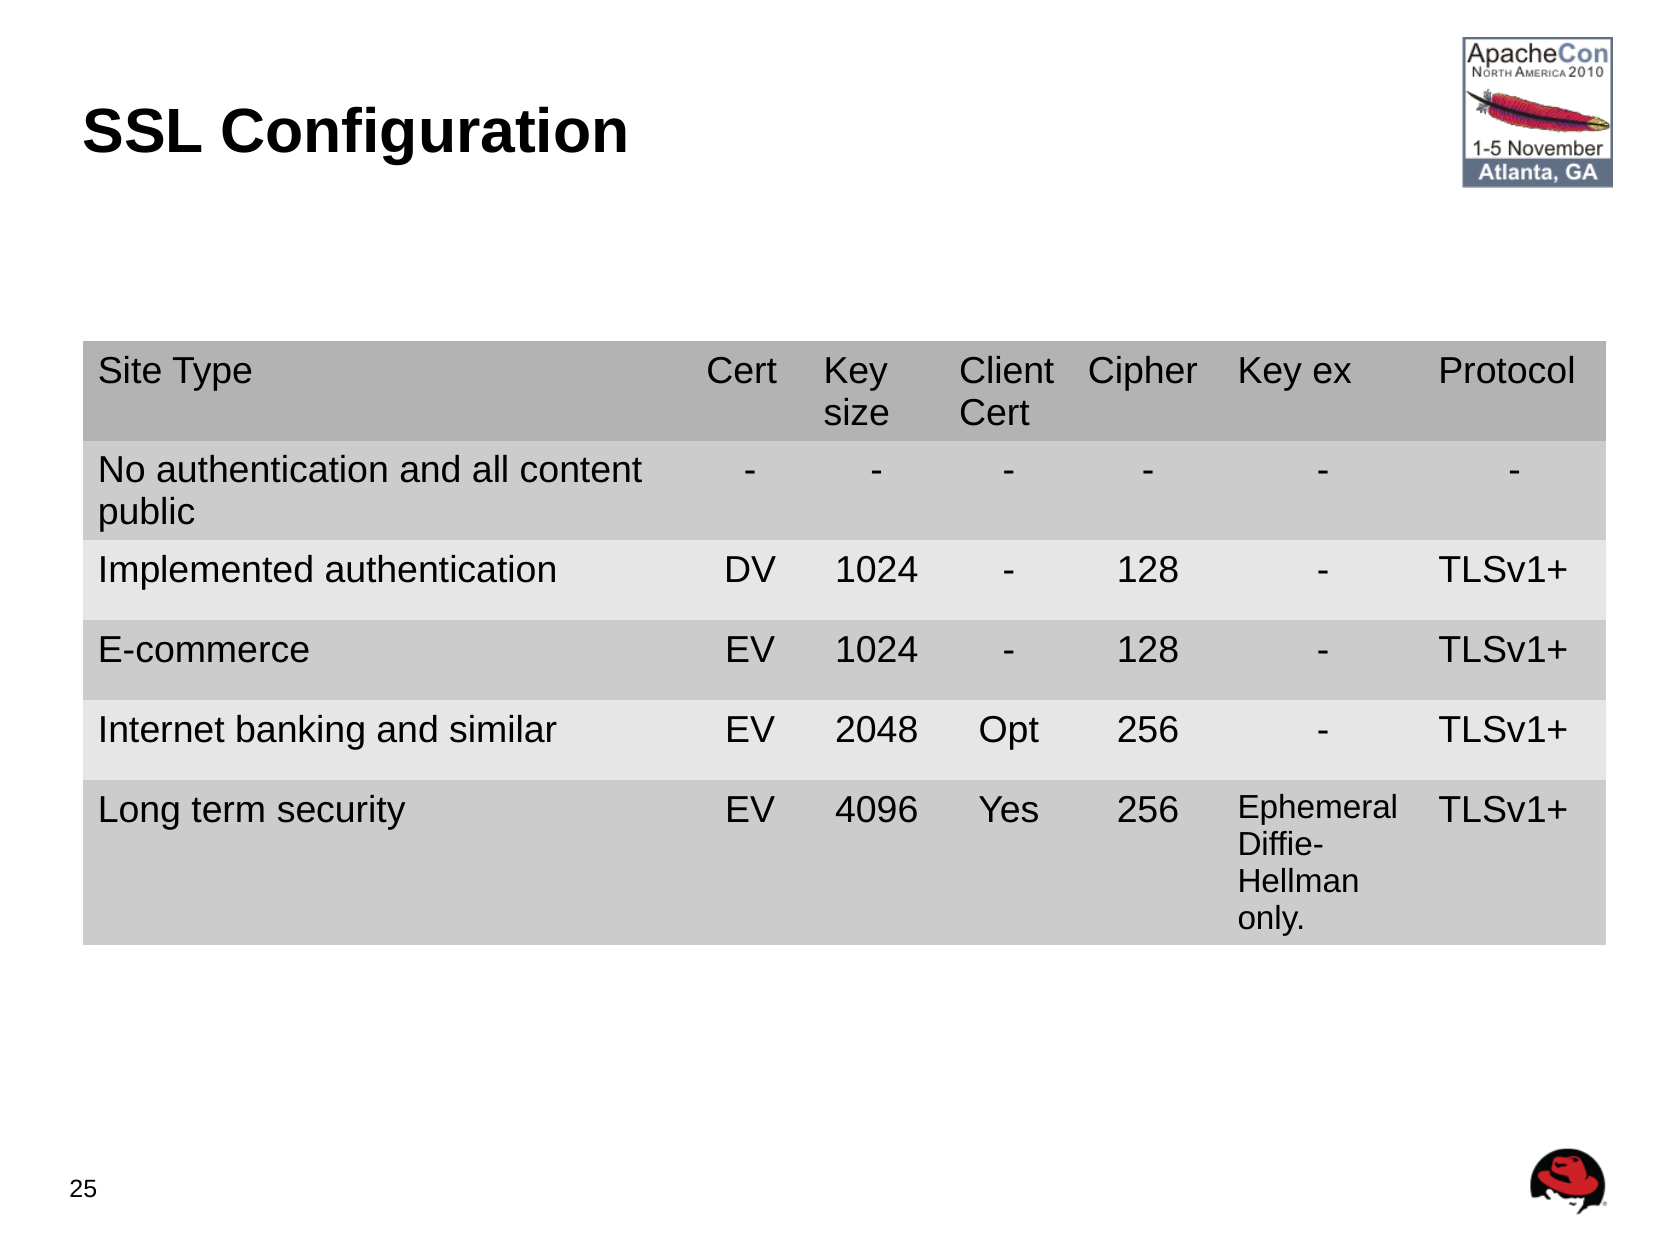

# SSL Configuration
| Site Type | Cert | Key size | Client Cert | Cipher | Key ex | Protocol |
| --- | --- | --- | --- | --- | --- | --- |
| No authentication and all content public | - | - | - | - | - | - |
| Implemented authentication | DV | 1024 | - | 128 | - | TLSv1+ |
| E-commerce | EV | 1024 | - | 128 | - | TLSv1+ |
| Internet banking and similar | EV | 2048 | Opt | 256 | - | TLSv1+ |
| Long term security | EV | 4096 | Yes | 256 | Ephemeral Diffie- Hellman only. | TLSv1+ |